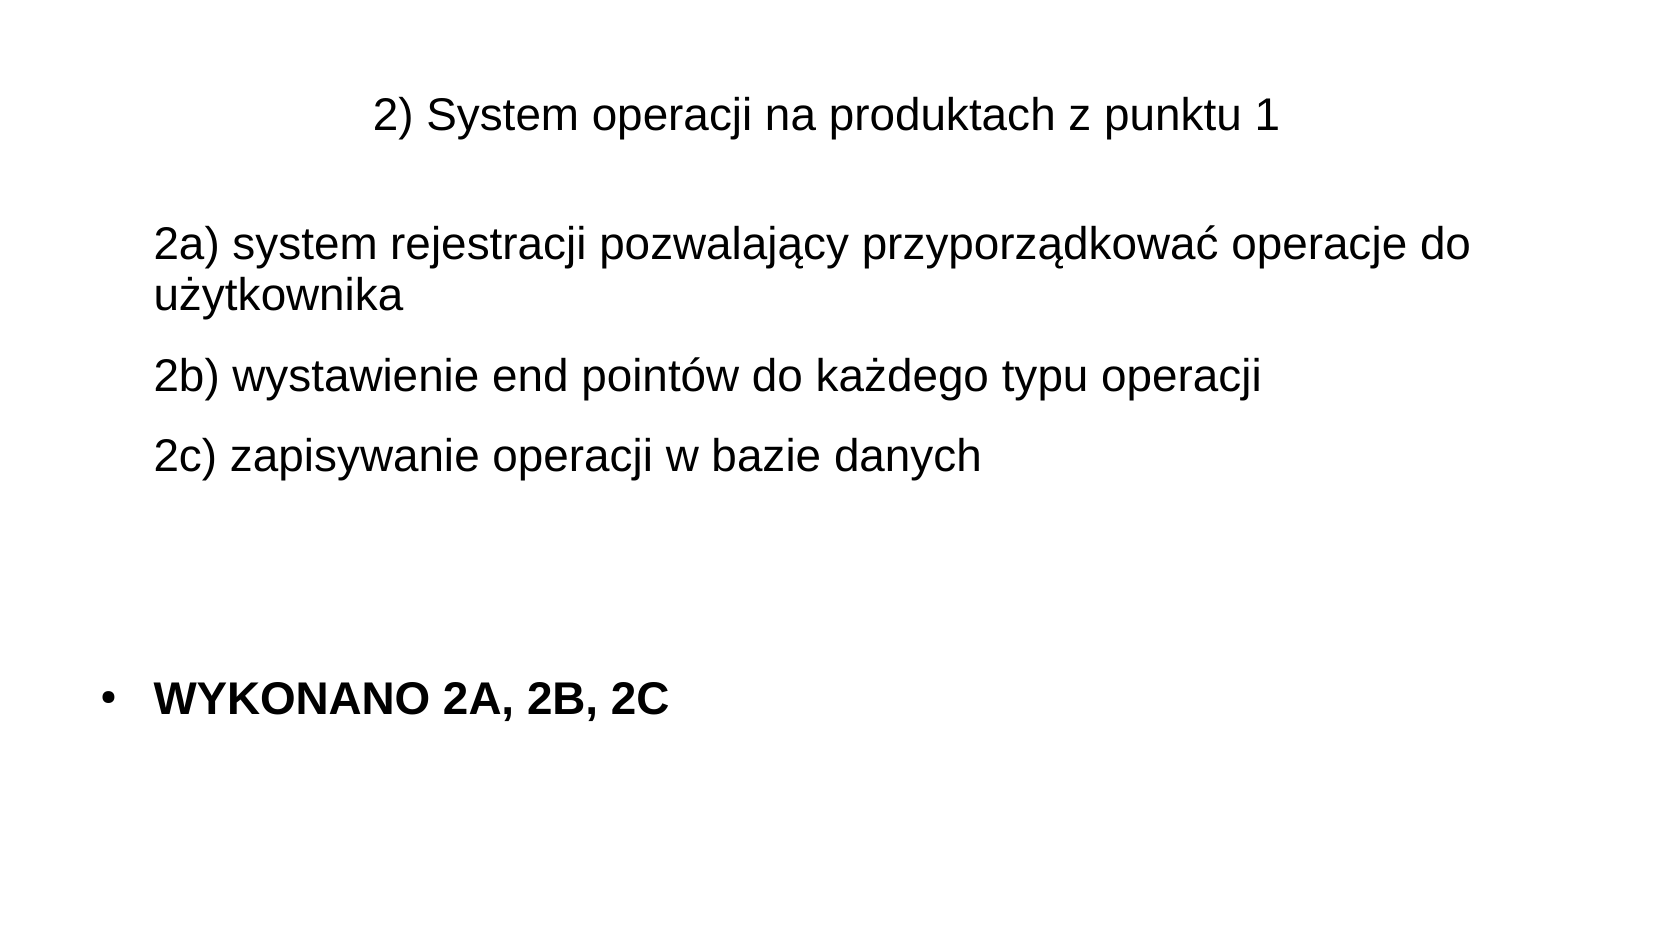

# 2) System operacji na produktach z punktu 1
2a) system rejestracji pozwalający przyporządkować operacje do użytkownika
2b) wystawienie end pointów do każdego typu operacji
2c) zapisywanie operacji w bazie danych
WYKONANO 2A, 2B, 2C